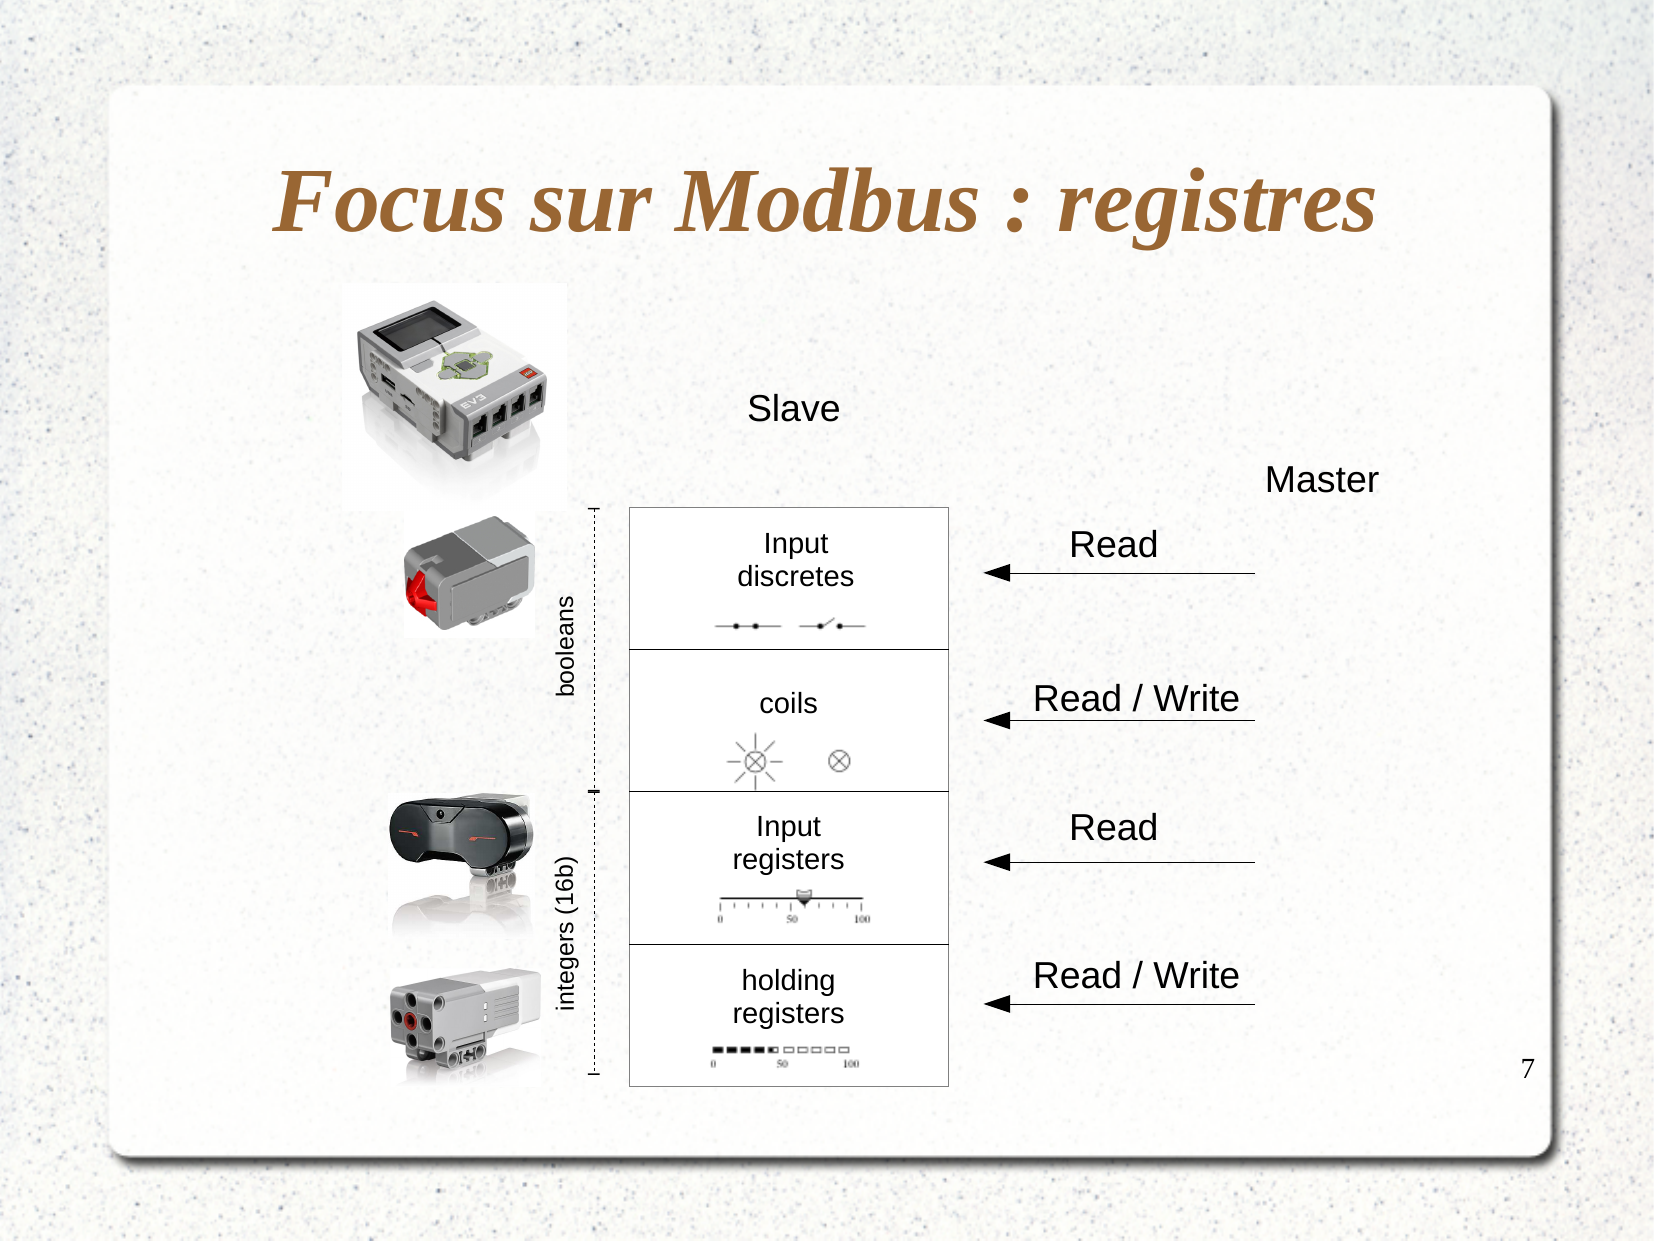

# Focus sur Modbus : registres
Slave
Master
Read
Input
discretes
booleans
Read / Write
coils
Read
Input
registers
integers (16b)
Read / Write
holding
registers
7